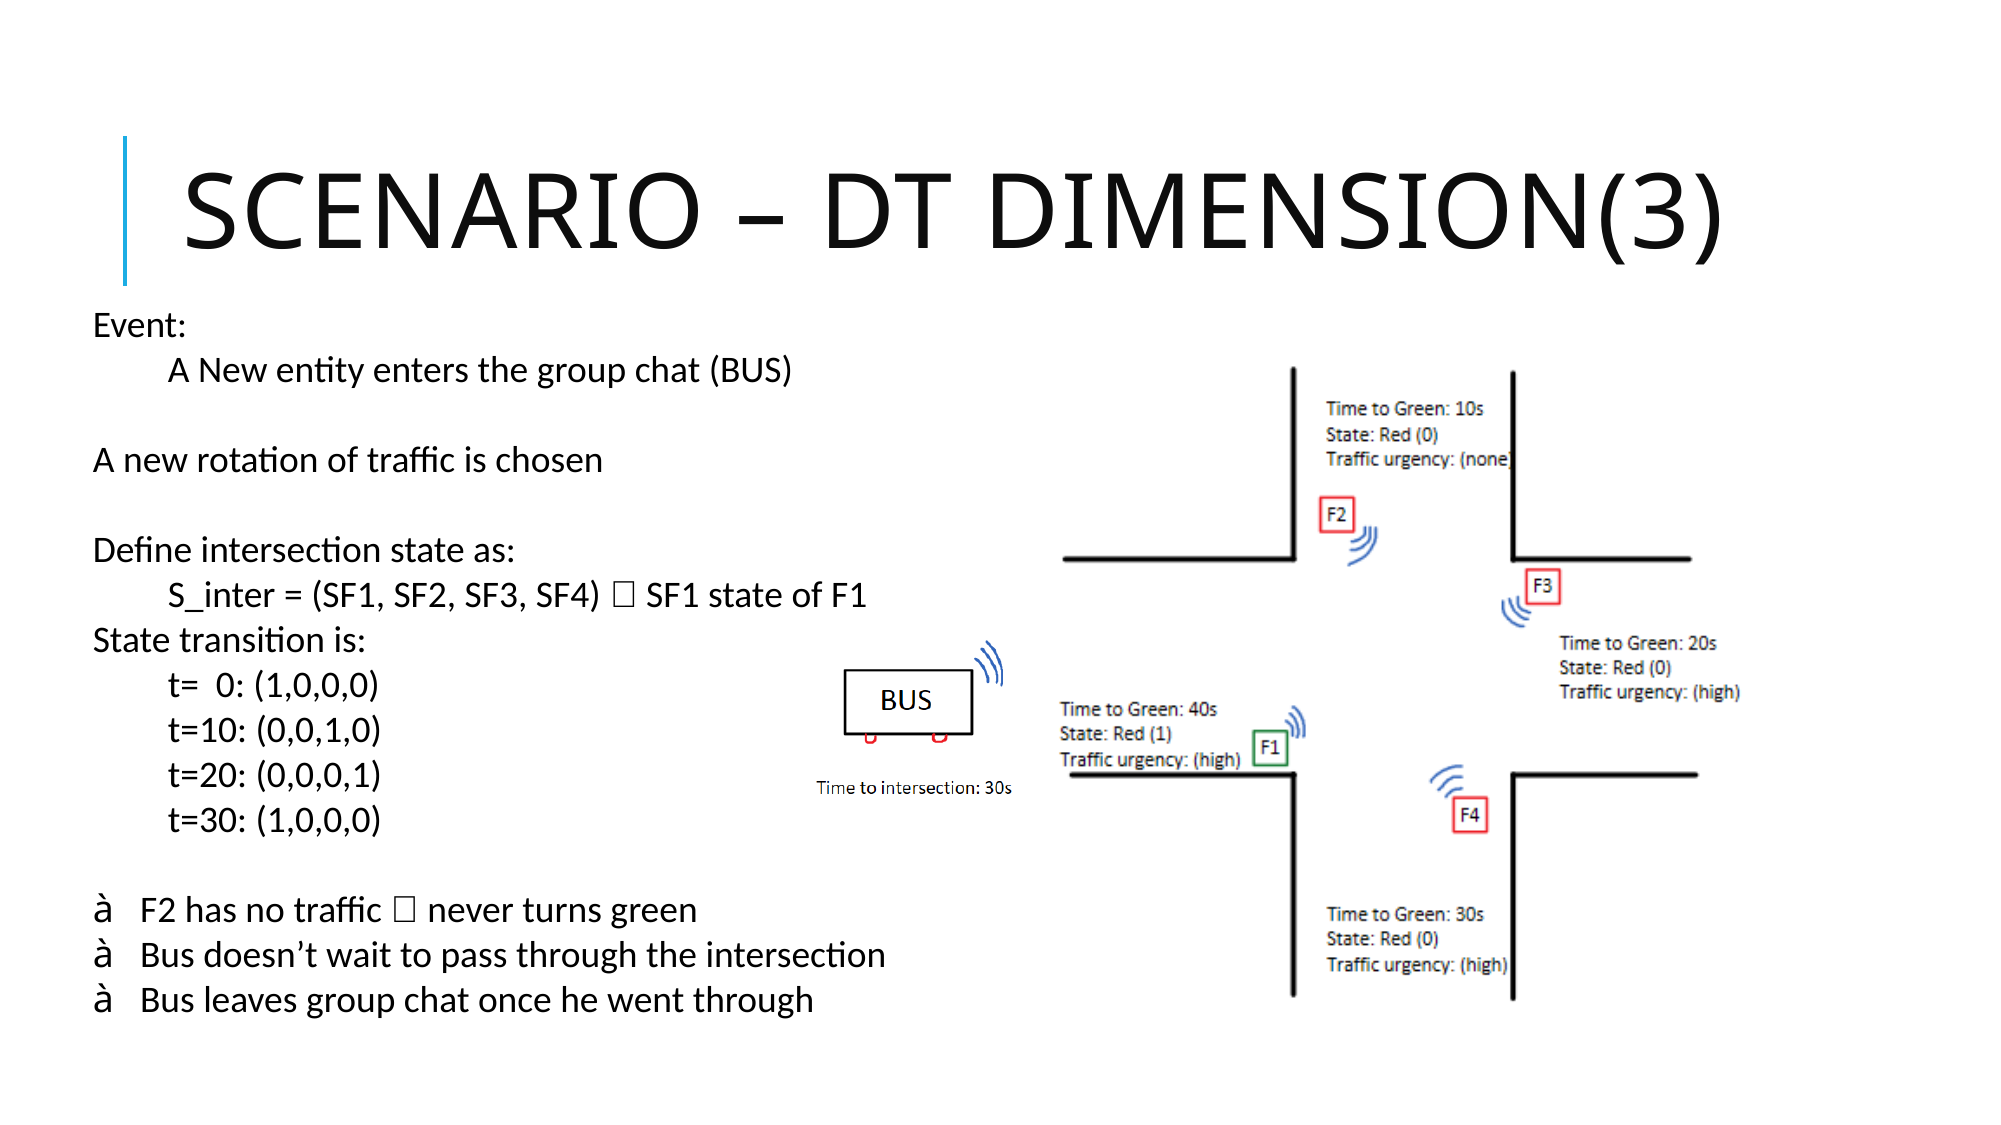

# Scenario – DT dimension(3)
Event:
	A New entity enters the group chat (BUS)
A new rotation of traffic is chosen
Define intersection state as:
	S_inter = (SF1, SF2, SF3, SF4)  SF1 state of F1
State transition is:
	t= 0: (1,0,0,0)
	t=10: (0,0,1,0)
	t=20: (0,0,0,1)
	t=30: (1,0,0,0)
F2 has no traffic  never turns green
Bus doesn’t wait to pass through the intersection
Bus leaves group chat once he went through